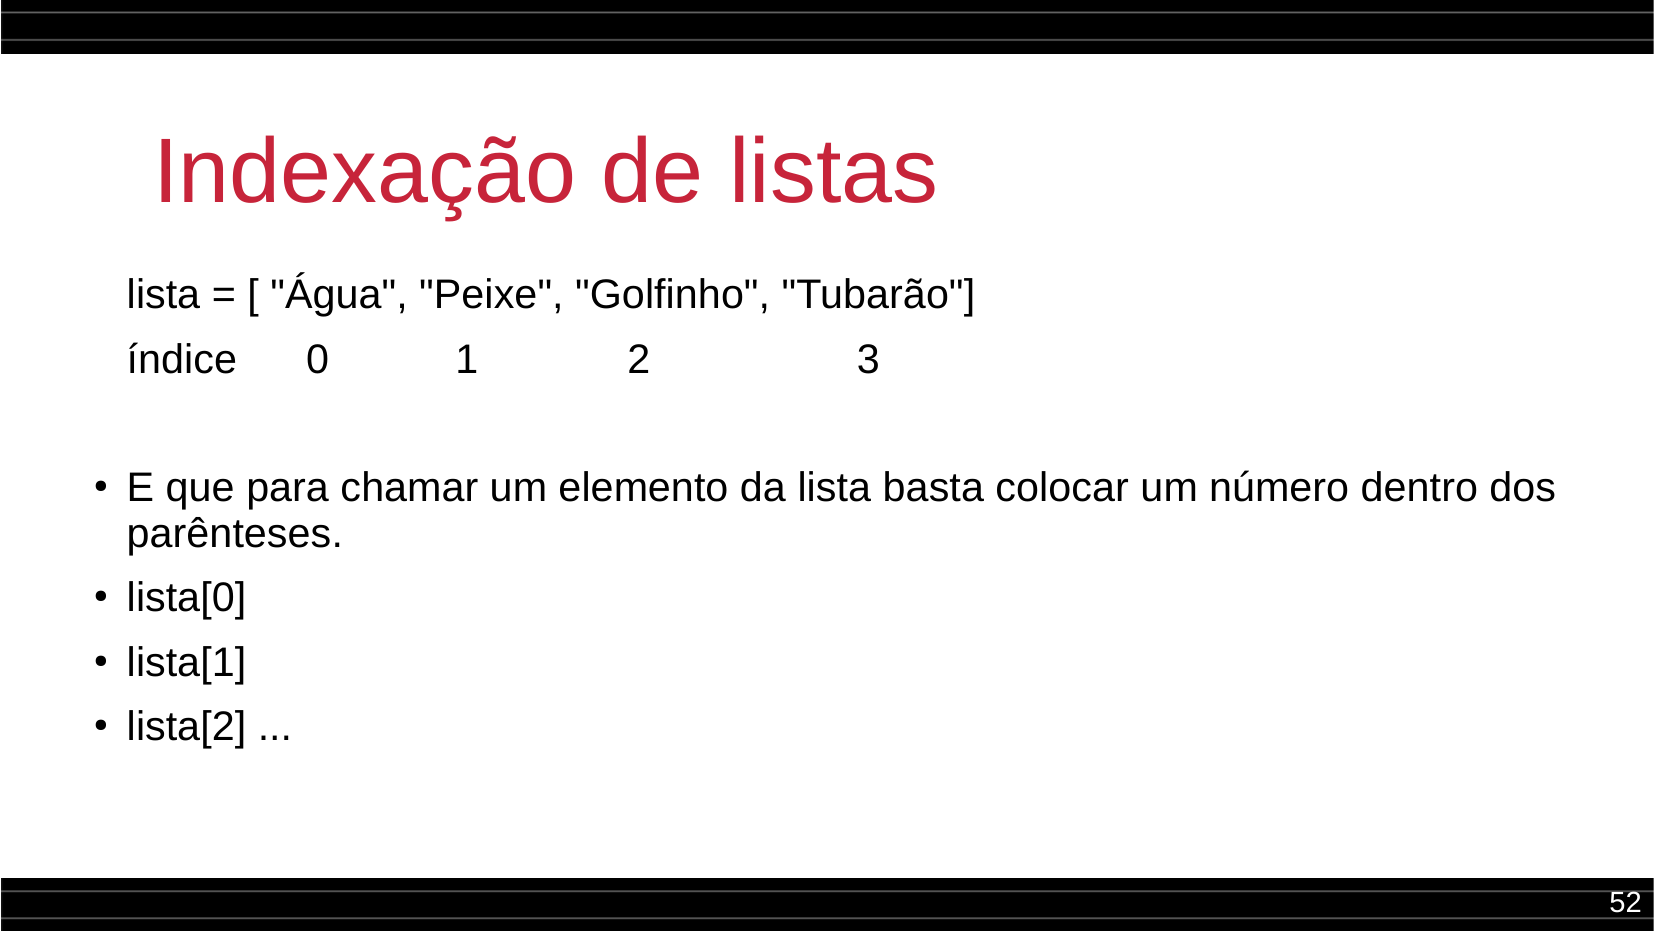

# Indexação de listas
lista = [ "Água", "Peixe", "Golfinho", "Tubarão"]
índice 0 1 2 3
E que para chamar um elemento da lista basta colocar um número dentro dos parênteses.
lista[0]
lista[1]
lista[2] ...